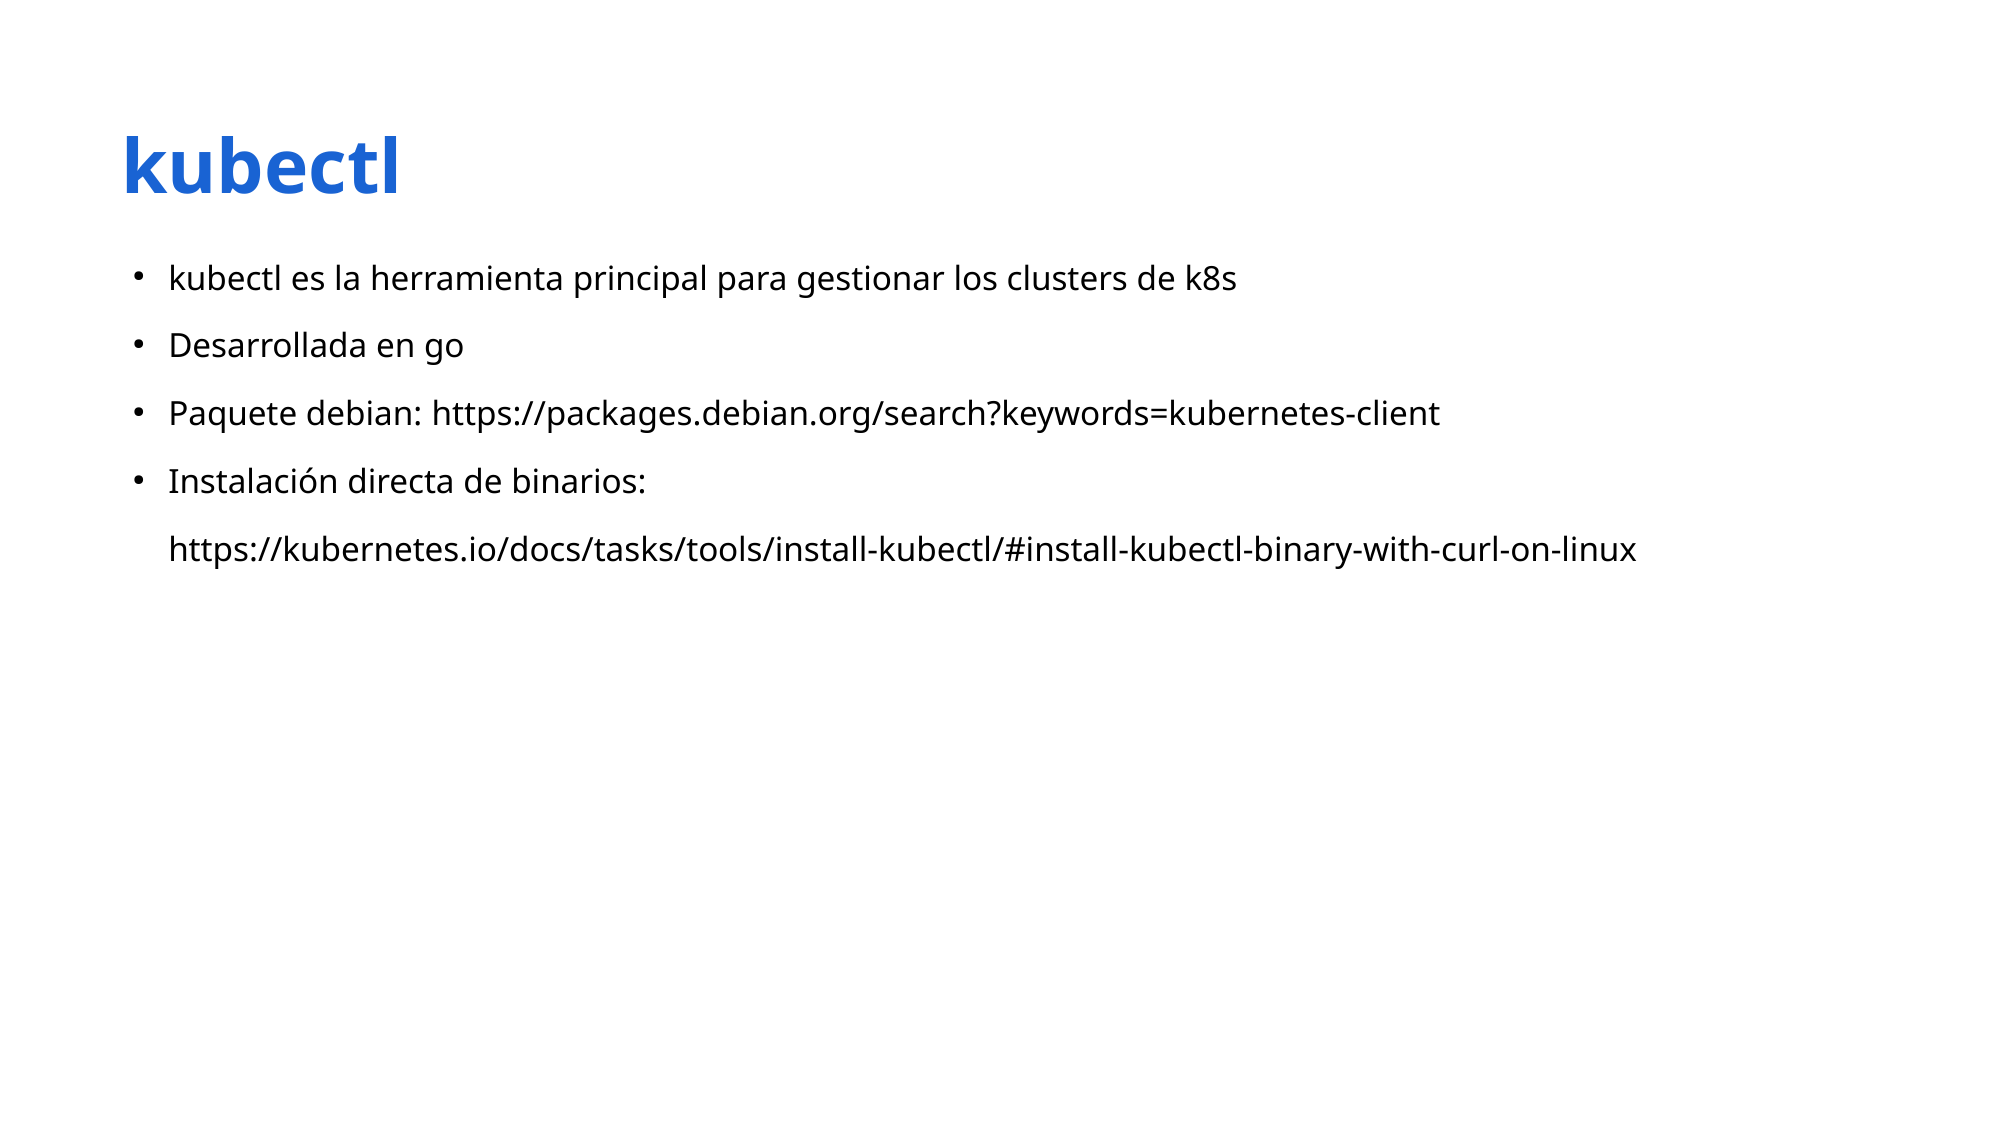

kubectl
kubectl es la herramienta principal para gestionar los clusters de k8s
Desarrollada en go
Paquete debian: https://packages.debian.org/search?keywords=kubernetes-client
Instalación directa de binarios:
https://kubernetes.io/docs/tasks/tools/install-kubectl/#install-kubectl-binary-with-curl-on-linux